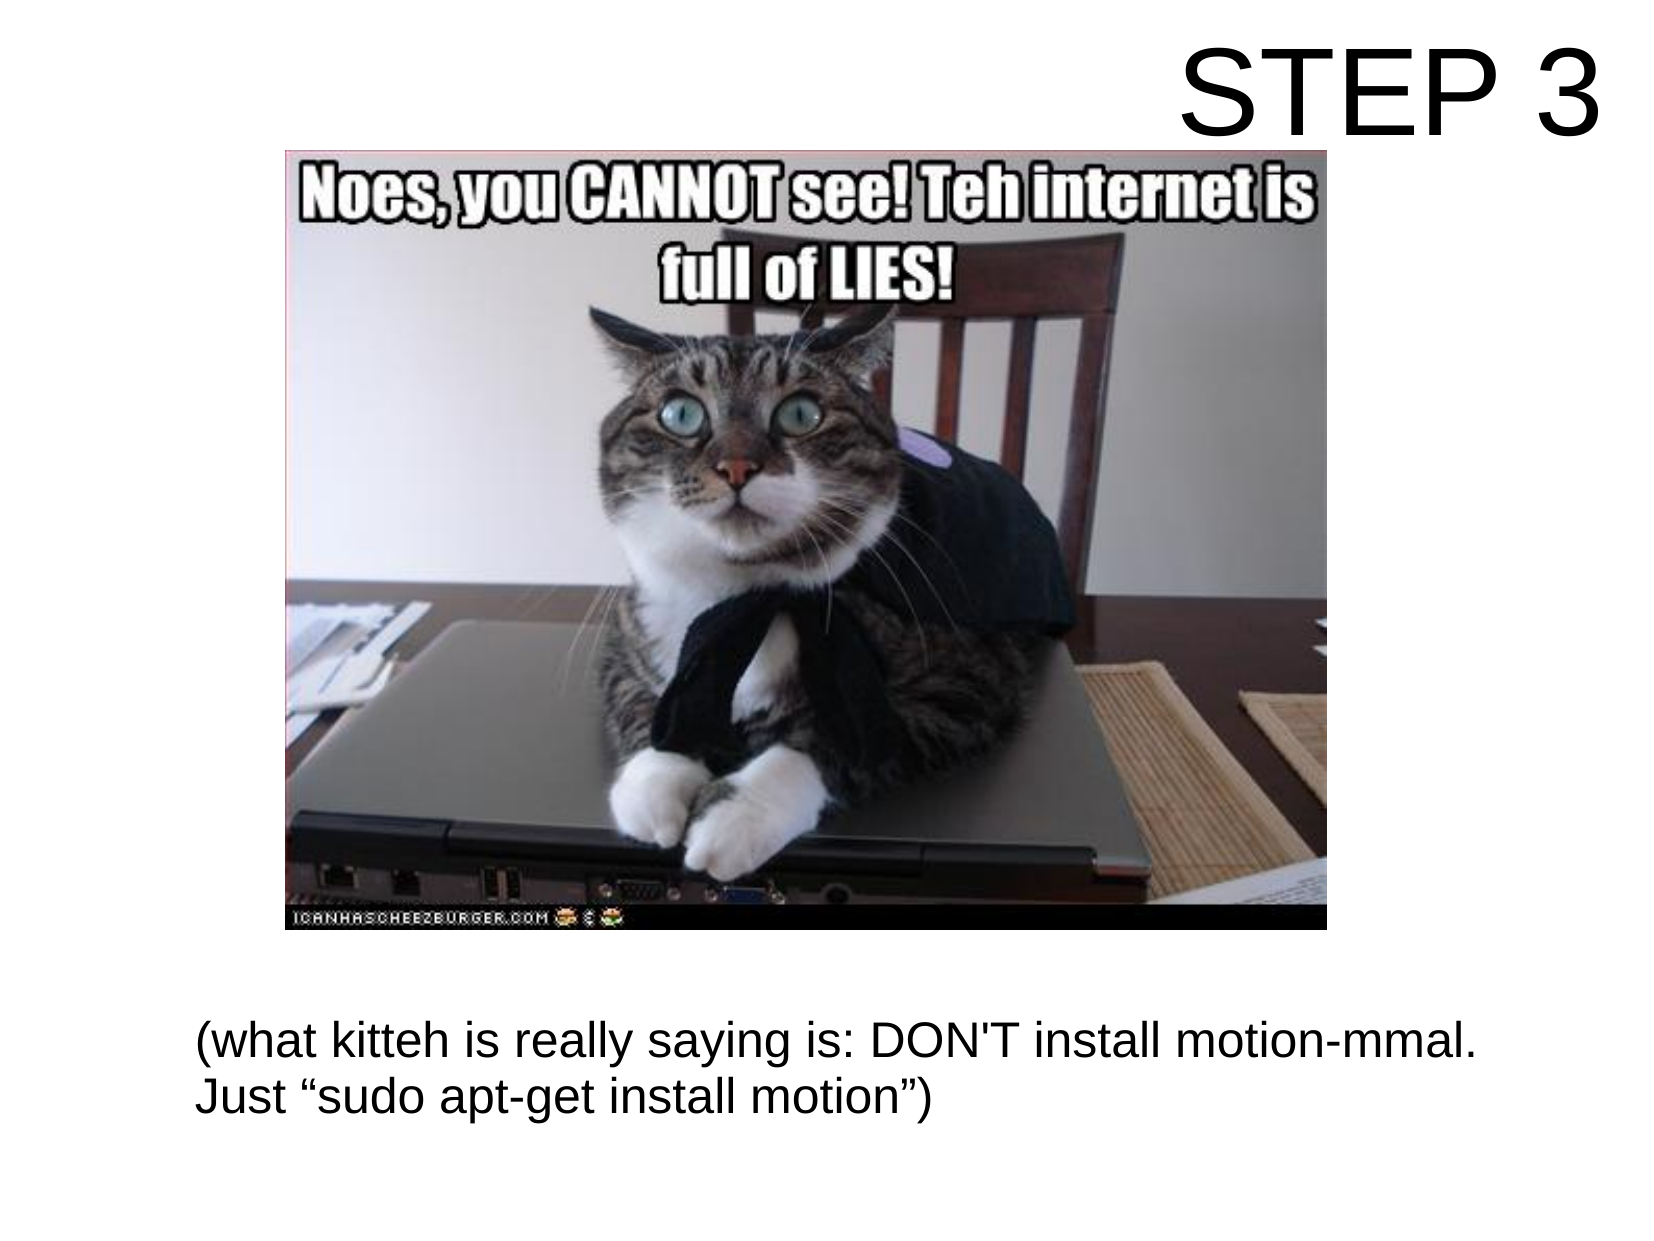

STEP 3
(what kitteh is really saying is: DON'T install motion-mmal.
Just “sudo apt-get install motion”)